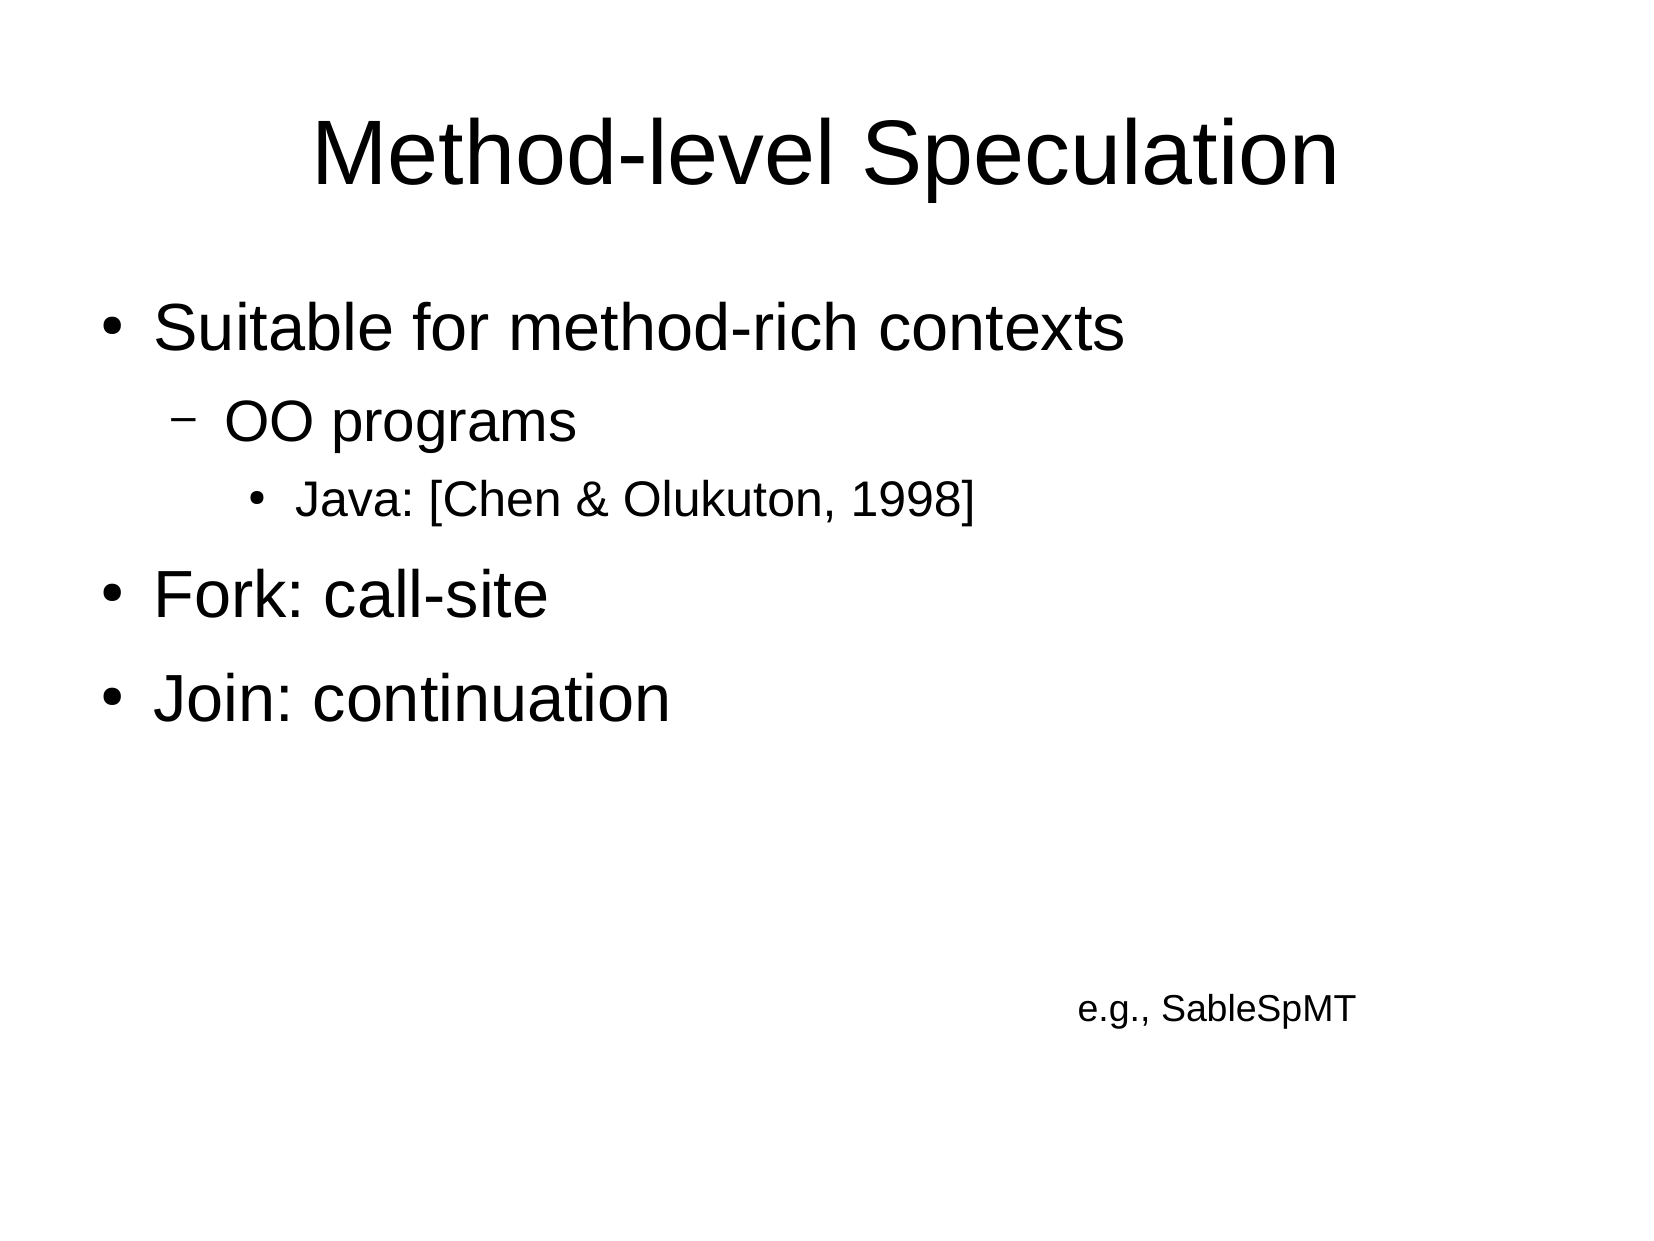

# Method-level Speculation
Suitable for method-rich contexts
OO programs
Java: [Chen & Olukuton, 1998]
Fork: call-site
Join: continuation
e.g., SableSpMT